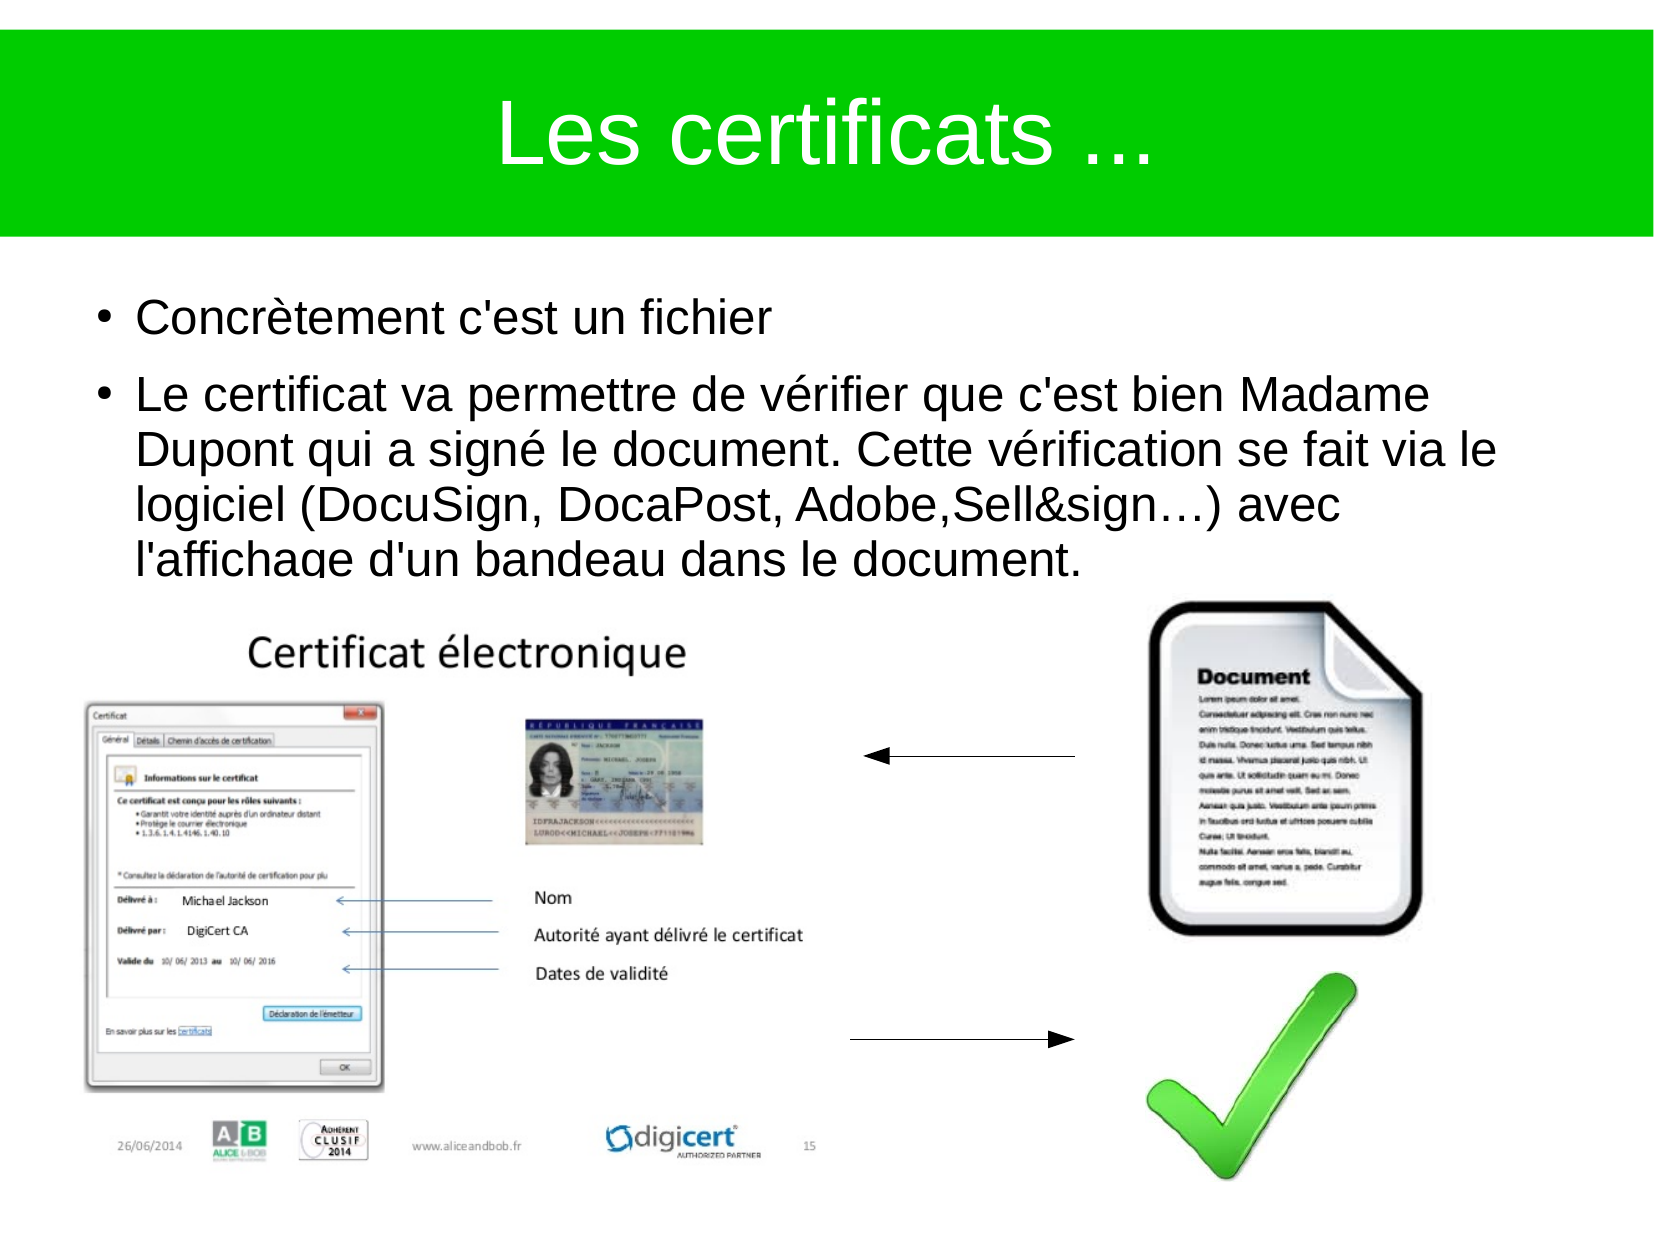

Les certificats ...
# Concrètement c'est un fichier
Le certificat va permettre de vérifier que c'est bien Madame Dupont qui a signé le document. Cette vérification se fait via le logiciel (DocuSign, DocaPost, Adobe,Sell&sign…) avec l'affichage d'un bandeau dans le document.